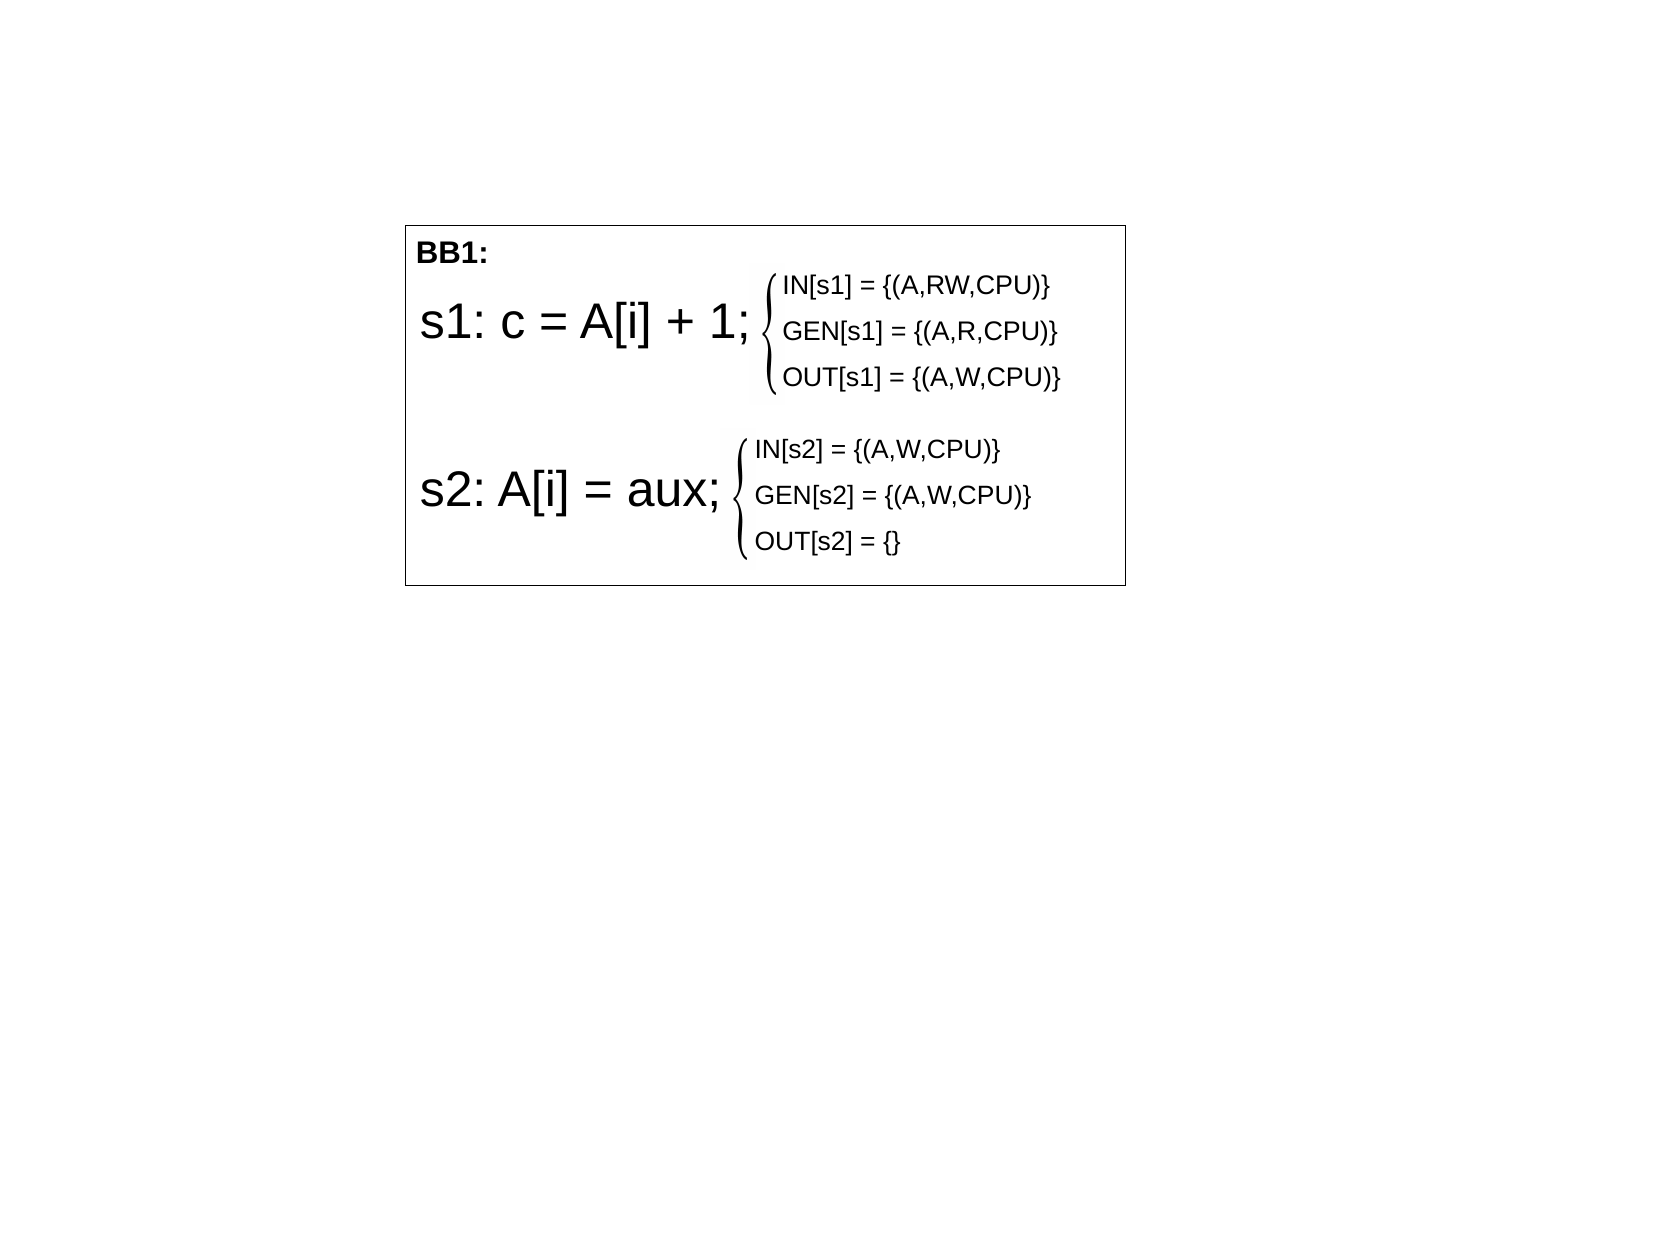

s1: c = A[i] + 1;
s2: A[i] = aux;
# BB1:
IN[s1] = {(A,RW,CPU)}
GEN[s1] = {(A,R,CPU)}
OUT[s1] = {(A,W,CPU)}
IN[s2] = {(A,W,CPU)}
GEN[s2] = {(A,W,CPU)}
OUT[s2] = {}